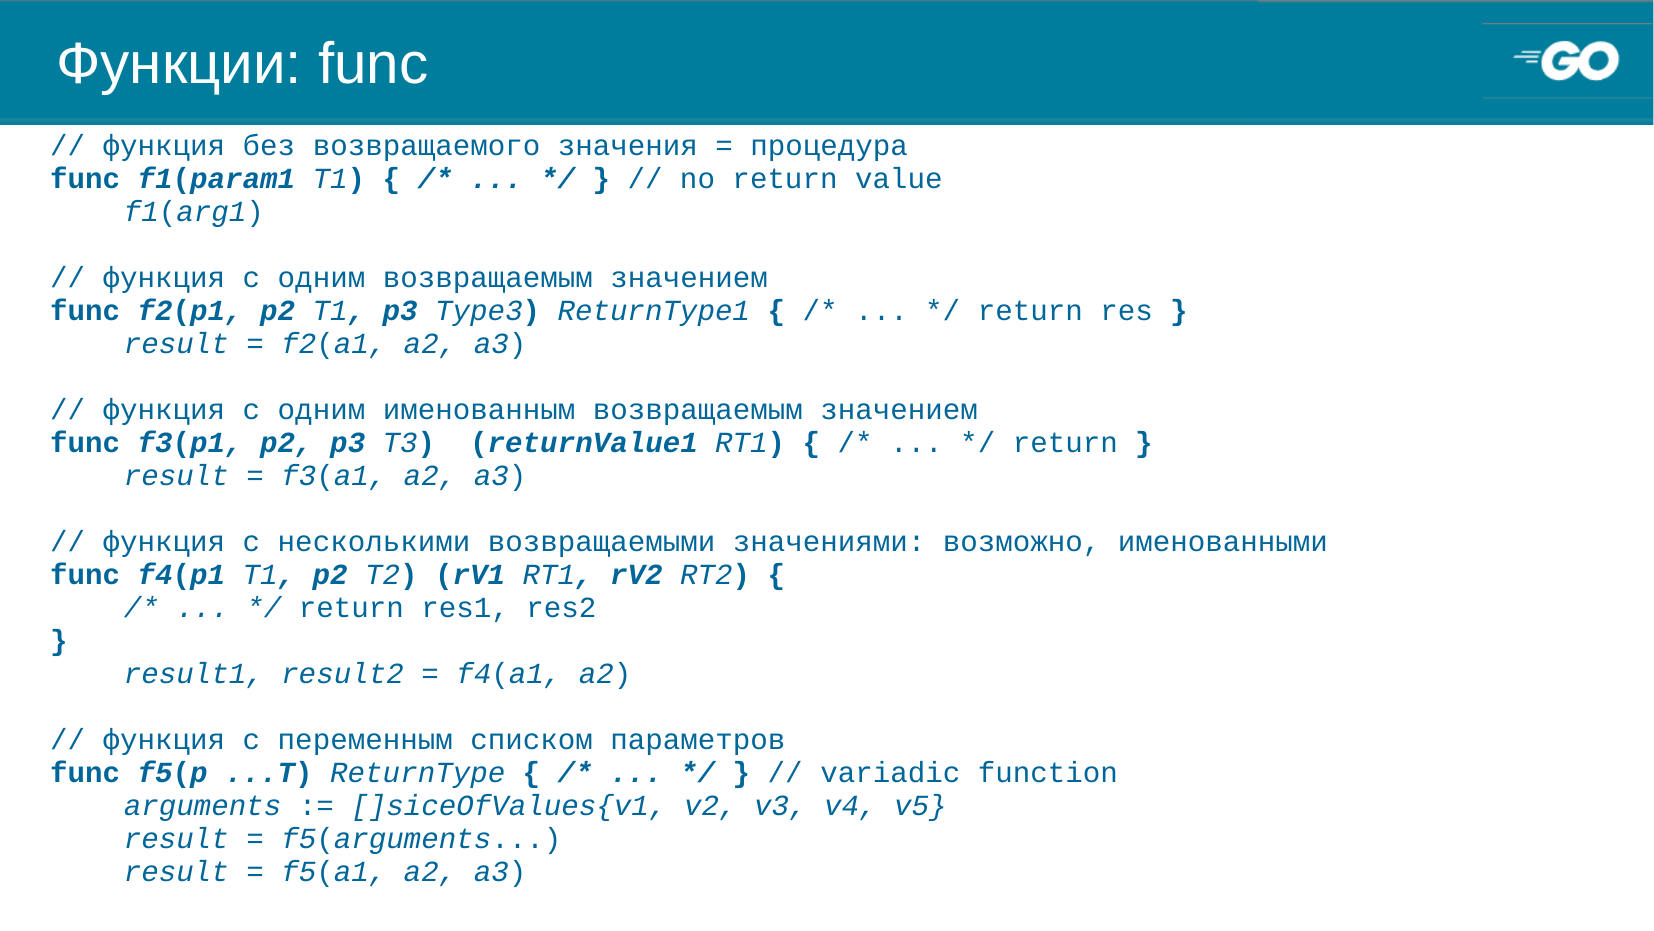

Функции: func
// функция без возвращаемого значения = процедура
func f1(param1 T1) { /* ... */ } // no return value
	f1(arg1)
// функция с одним возвращаемым значением
func f2(p1, p2 T1, p3 Type3) ReturnType1 { /* ... */ return res }
	result = f2(a1, a2, a3)
// функция с одним именованным возвращаемым значением
func f3(p1, p2, p3 T3) (returnValue1 RT1) { /* ... */ return }
	result = f3(a1, a2, a3)
// функция с несколькими возвращаемыми значениями: возможно, именованными
func f4(p1 T1, p2 T2) (rV1 RT1, rV2 RT2) {
	/* ... */ return res1, res2
}
	result1, result2 = f4(a1, a2)
// функция с переменным списком параметров
func f5(p ...T) ReturnType { /* ... */ } // variadic function
	arguments := []siceOfValues{v1, v2, v3, v4, v5}
	result = f5(arguments...)
	result = f5(a1, a2, a3)